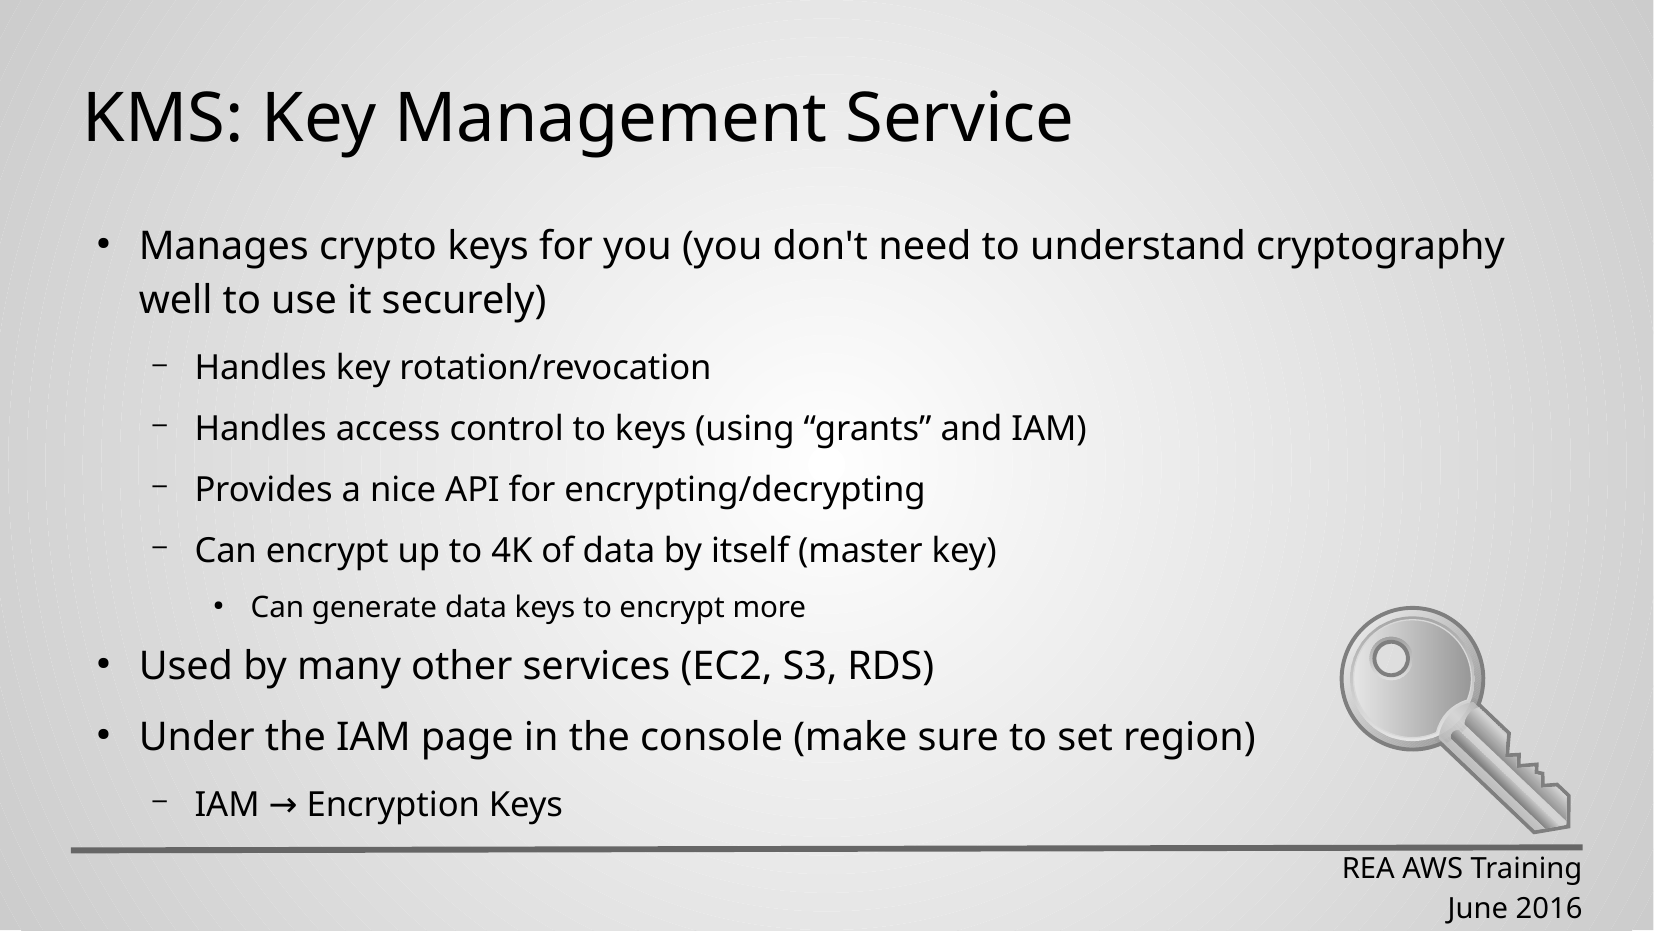

# KMS: Key Management Service
Manages crypto keys for you (you don't need to understand cryptography well to use it securely)
Handles key rotation/revocation
Handles access control to keys (using “grants” and IAM)
Provides a nice API for encrypting/decrypting
Can encrypt up to 4K of data by itself (master key)
Can generate data keys to encrypt more
Used by many other services (EC2, S3, RDS)
Under the IAM page in the console (make sure to set region)
IAM → Encryption Keys